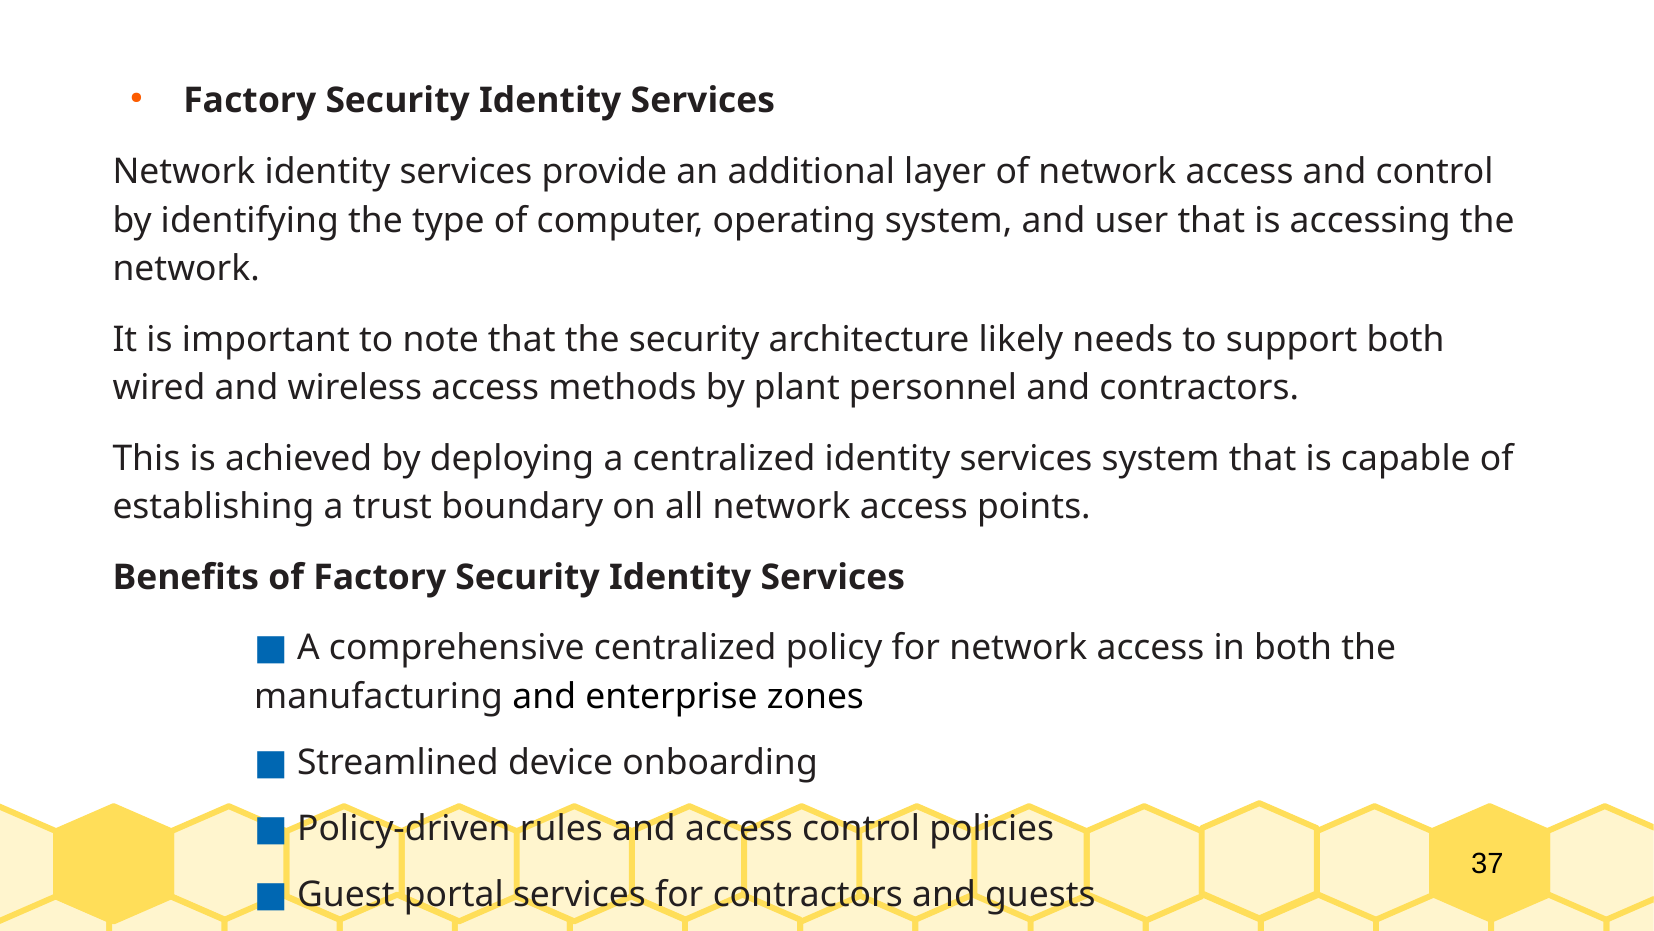

# Factory Security Identity Services
Network identity services provide an additional layer of network access and control by identifying the type of computer, operating system, and user that is accessing the network.
It is important to note that the security architecture likely needs to support both wired and wireless access methods by plant personnel and contractors.
This is achieved by deploying a centralized identity services system that is capable of establishing a trust boundary on all network access points.
Benefits of Factory Security Identity Services
■ A comprehensive centralized policy for network access in both the manufacturing and enterprise zones
■ Streamlined device onboarding
■ Policy-driven rules and access control policies
■ Guest portal services for contractors and guests